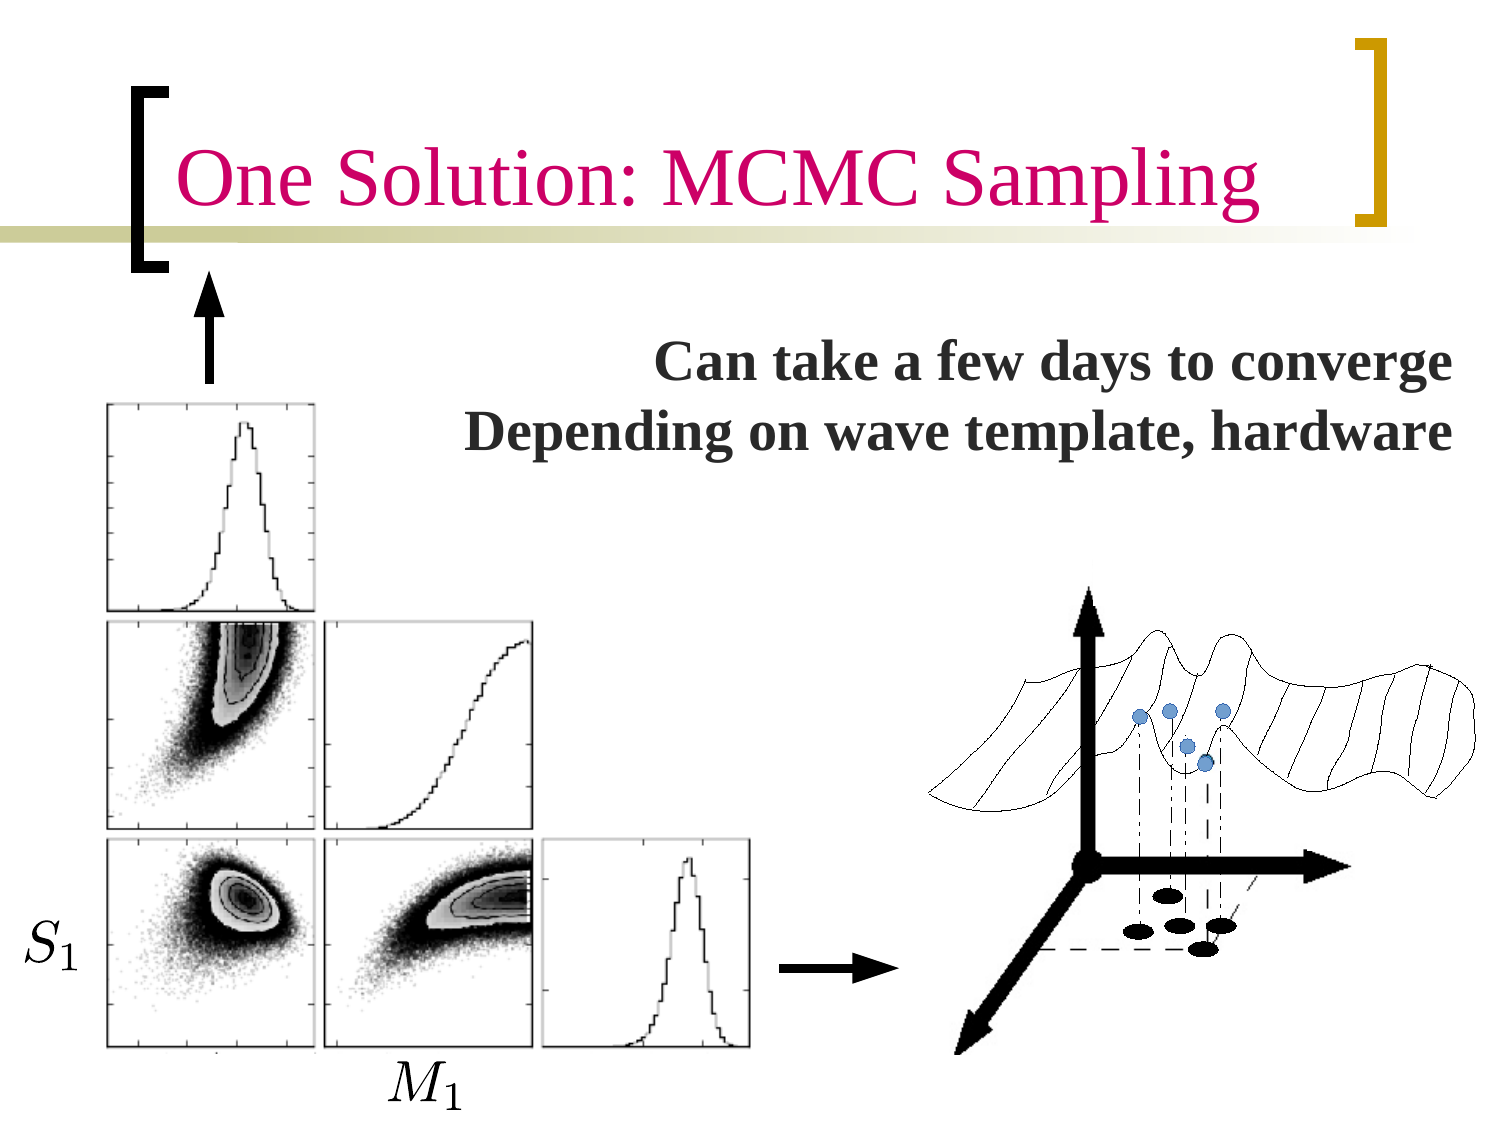

# One Solution: MCMC Sampling
Can take a few days to converge
Depending on wave template, hardware